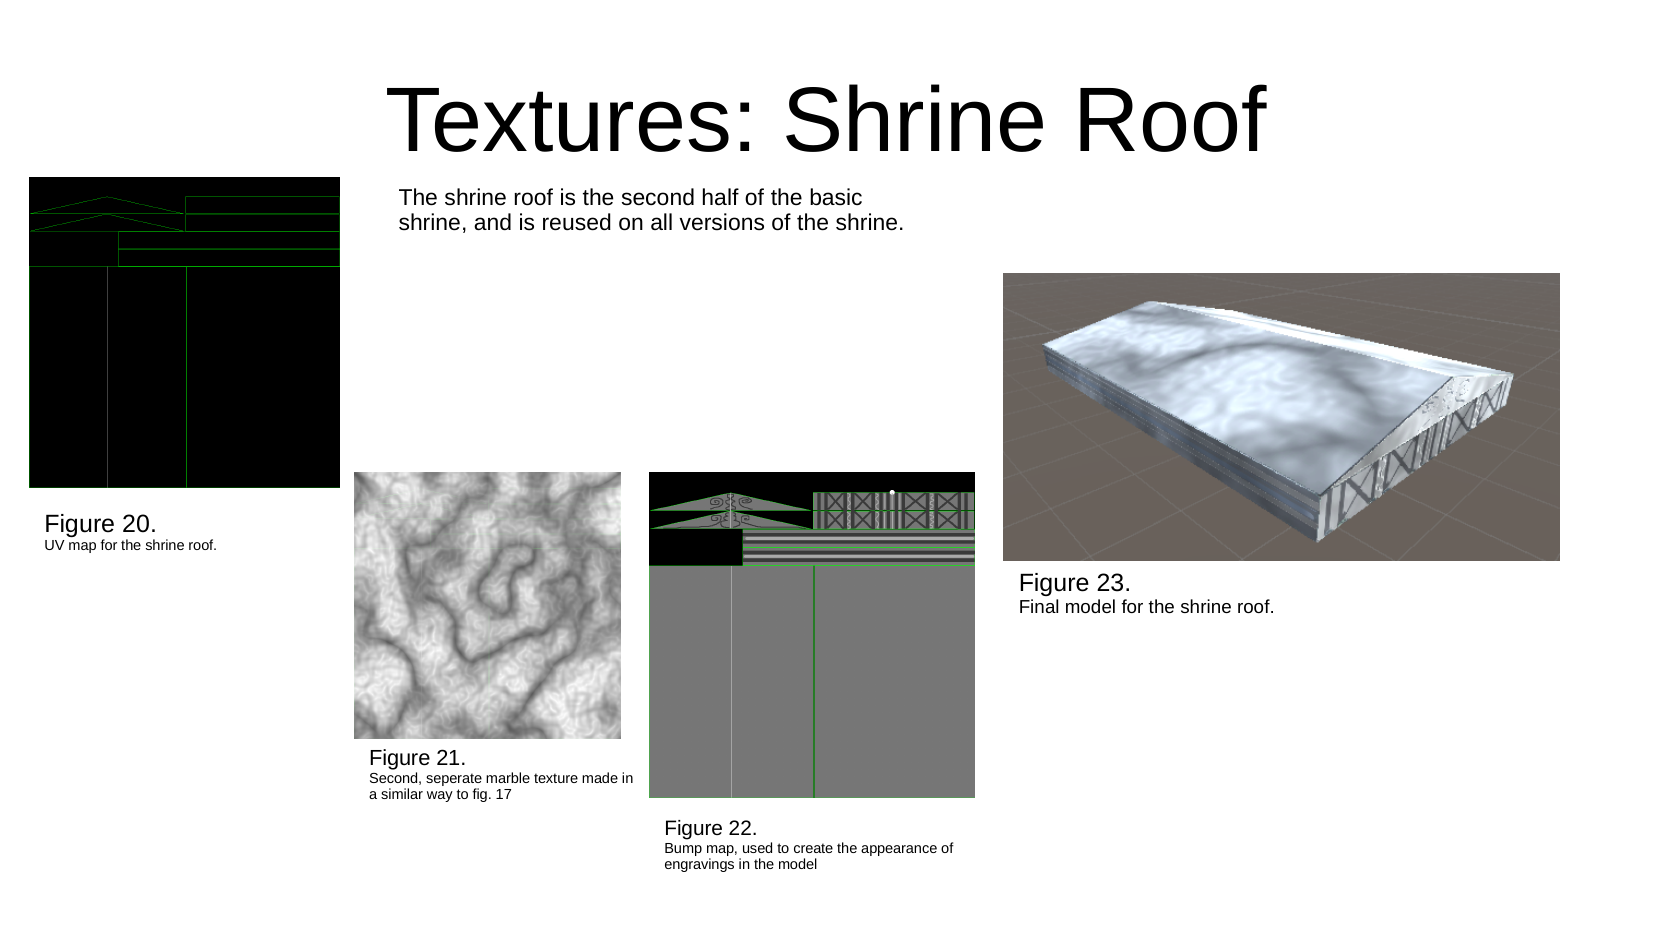

# Textures: Shrine Roof
The shrine roof is the second half of the basic shrine, and is reused on all versions of the shrine.
Figure 20.
UV map for the shrine roof.
Figure 23.
Final model for the shrine roof.
Figure 21.
Second, seperate marble texture made in a similar way to fig. 17
Figure 22.
Bump map, used to create the appearance of engravings in the model